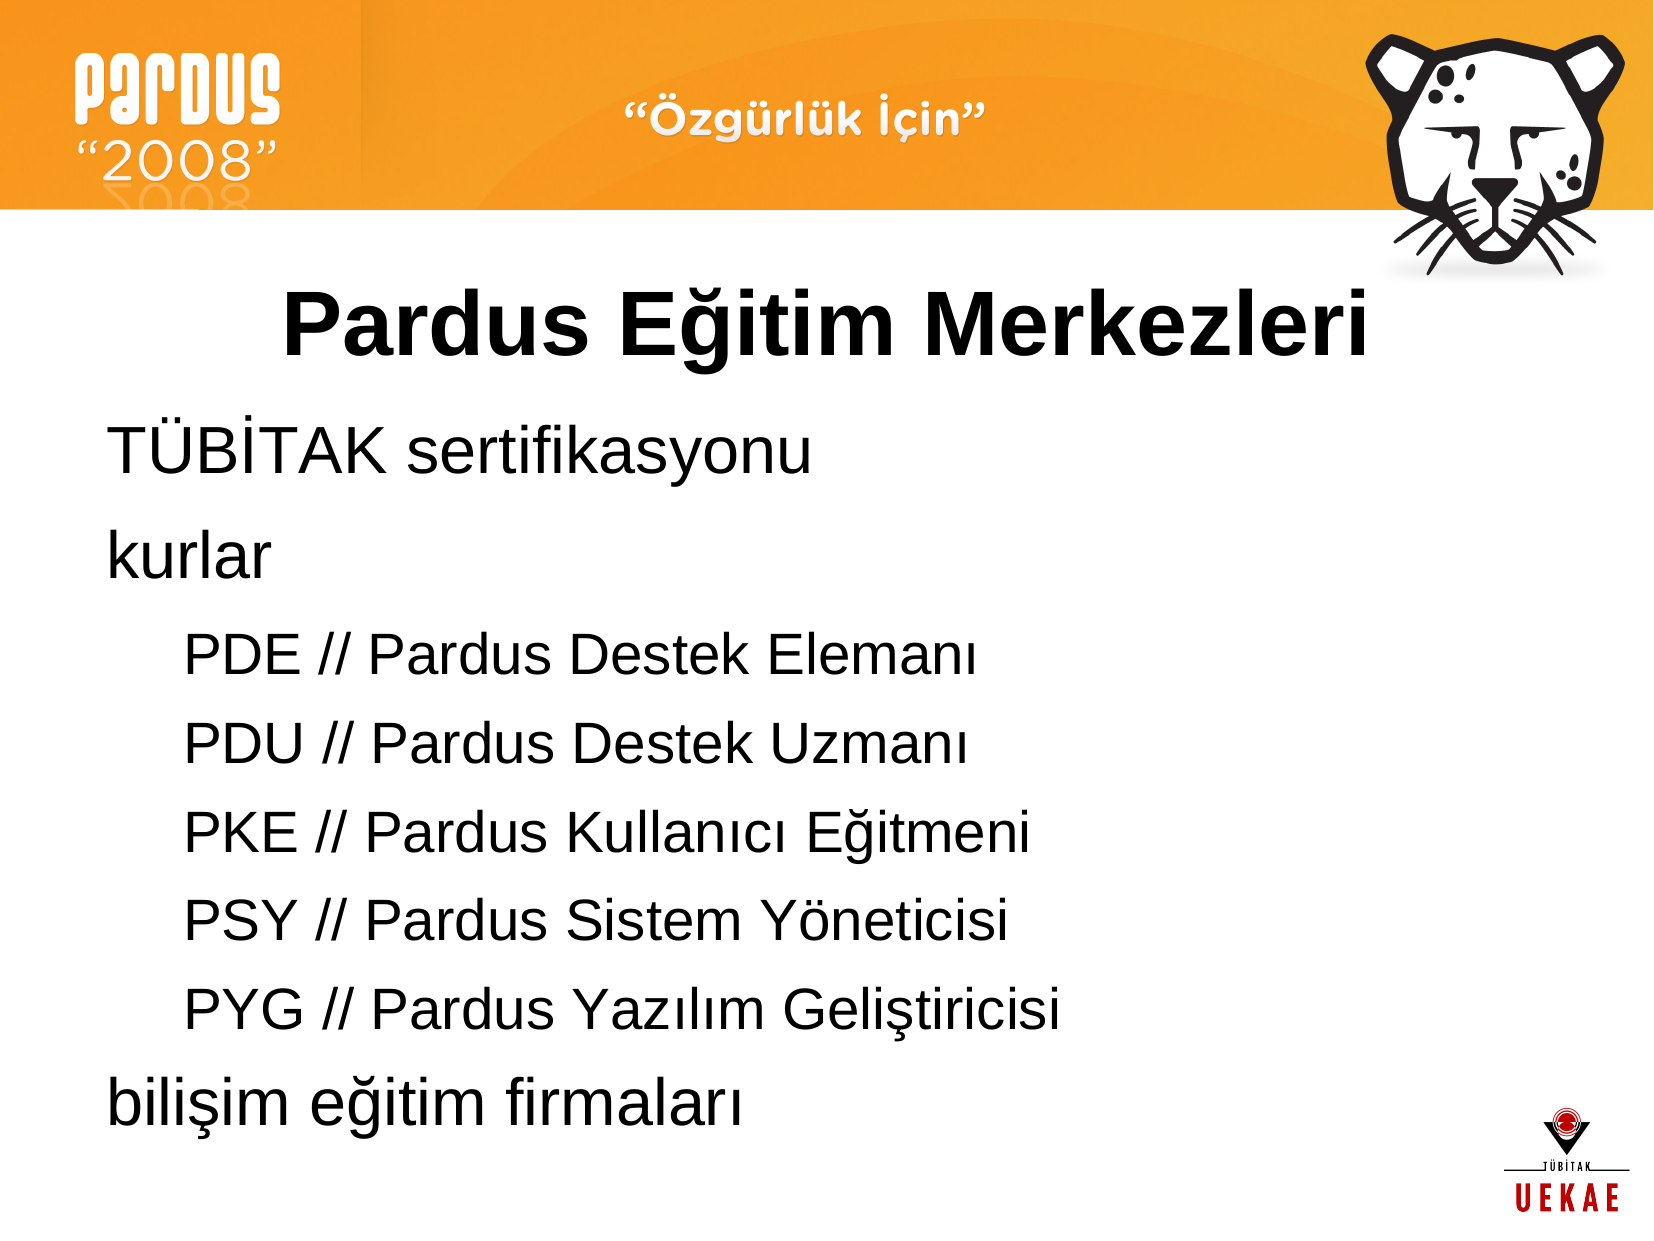

# Pardus Eğitim Merkezleri
TÜBİTAK sertifikasyonu
kurlar
PDE // Pardus Destek Elemanı
PDU // Pardus Destek Uzmanı
PKE // Pardus Kullanıcı Eğitmeni
PSY // Pardus Sistem Yöneticisi
PYG // Pardus Yazılım Geliştiricisi
bilişim eğitim firmaları